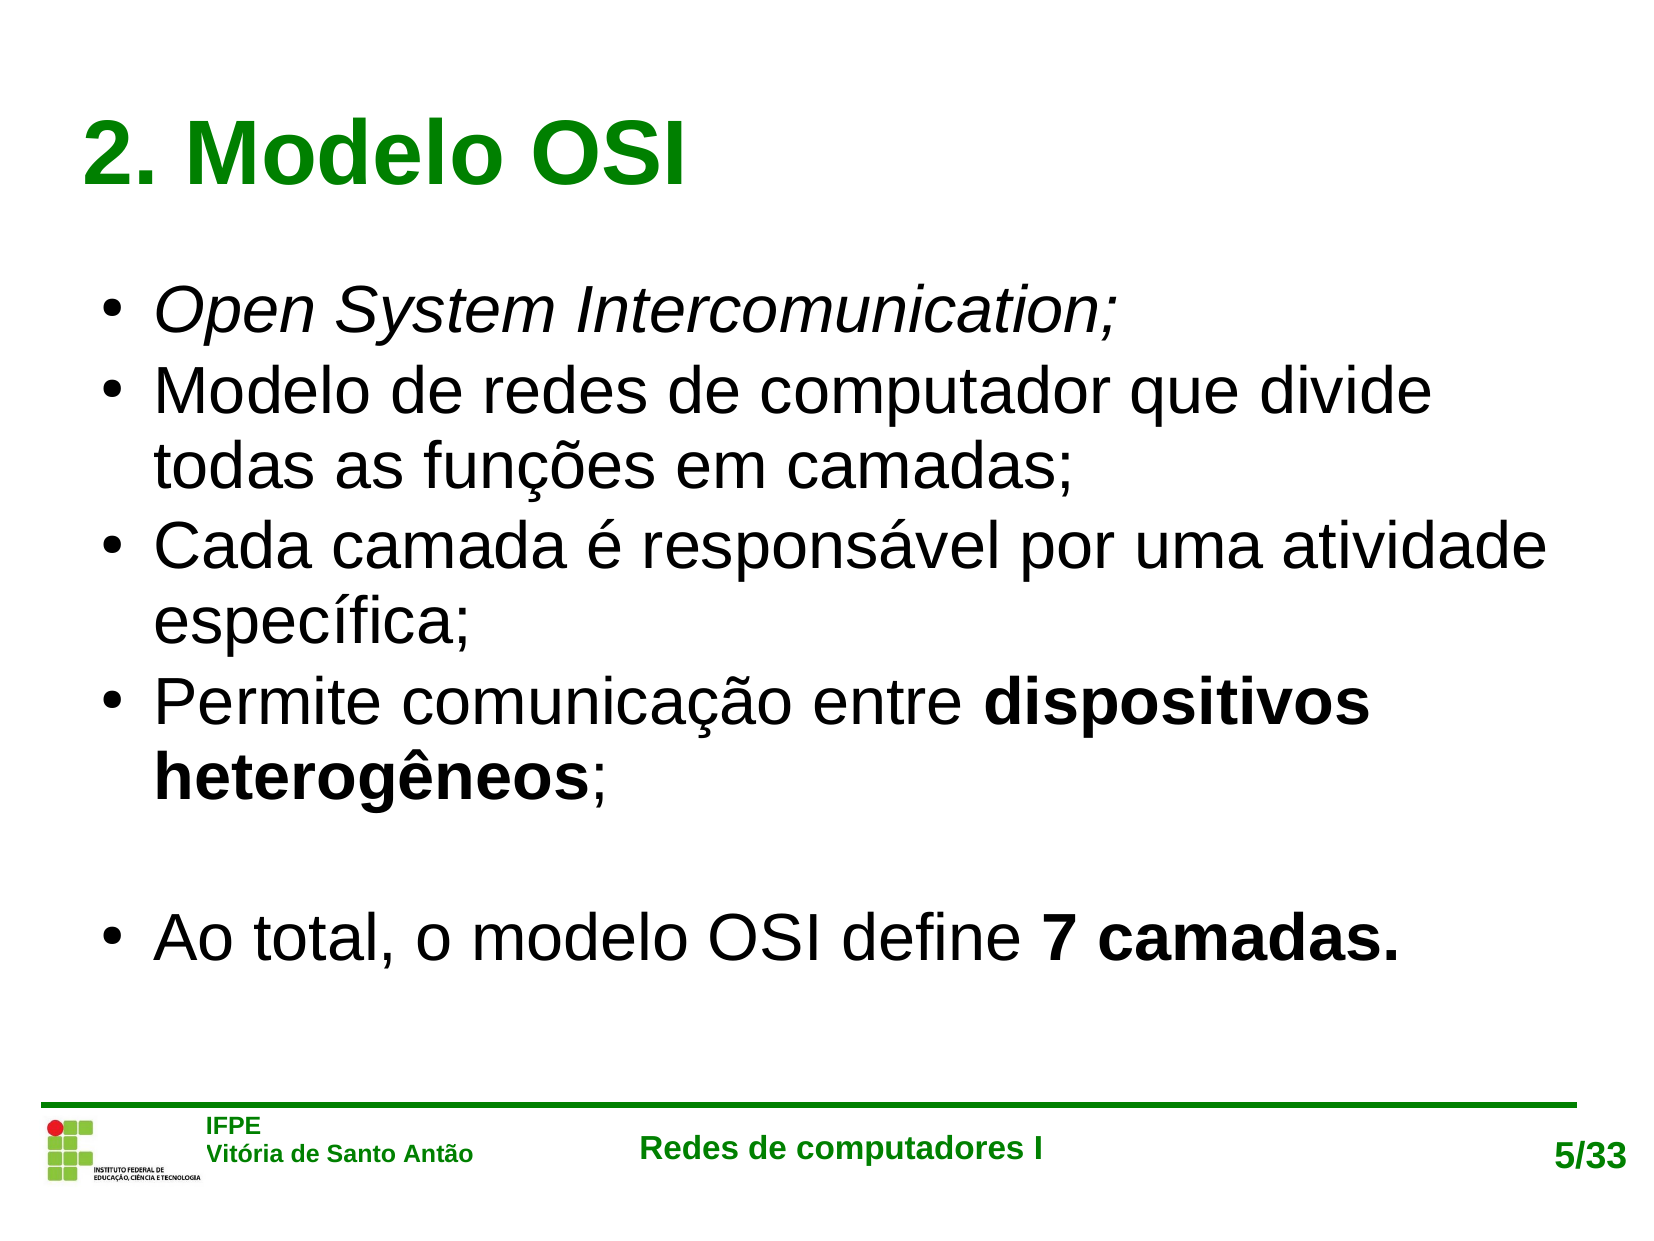

# 2. Modelo OSI
Open System Intercomunication;
Modelo de redes de computador que divide todas as funções em camadas;
Cada camada é responsável por uma atividade específica;
Permite comunicação entre dispositivos heterogêneos;
Ao total, o modelo OSI define 7 camadas.